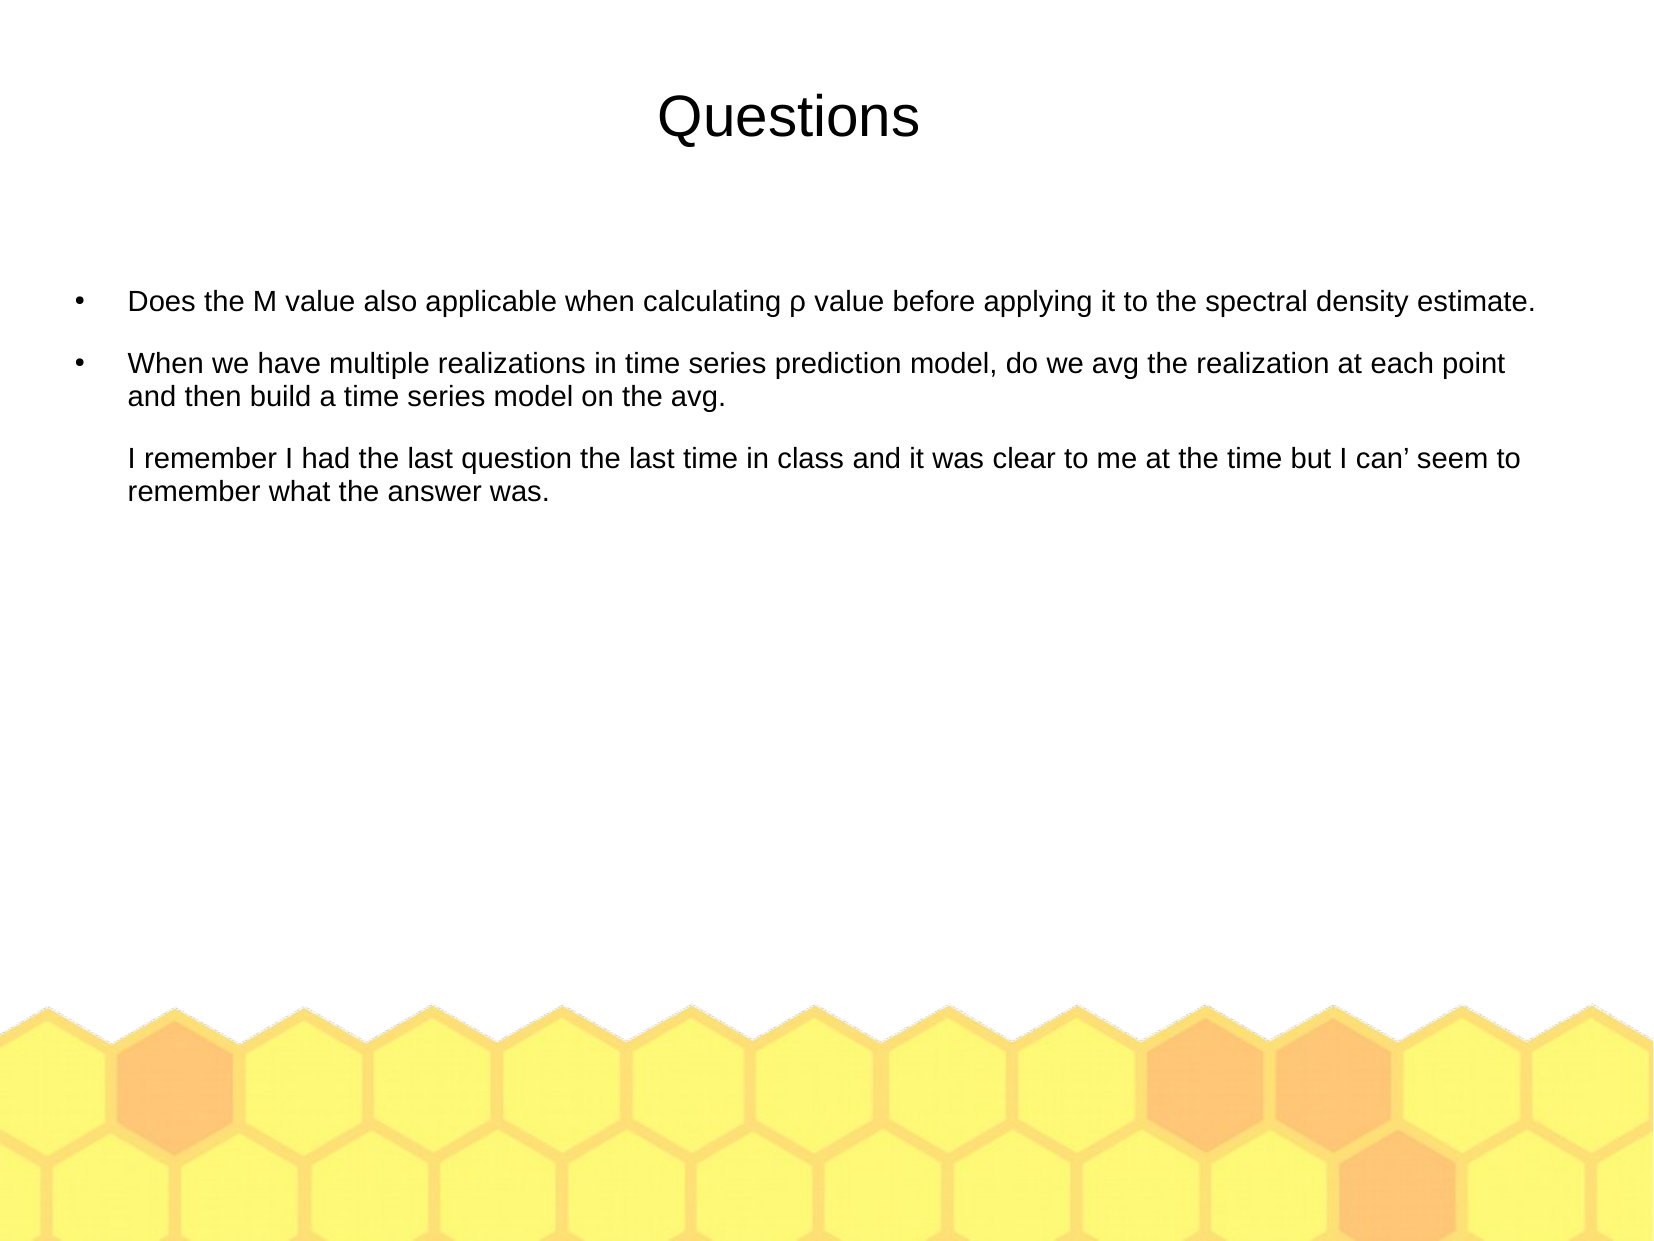

# Questions
Does the M value also applicable when calculating ρ value before applying it to the spectral density estimate.
When we have multiple realizations in time series prediction model, do we avg the realization at each point and then build a time series model on the avg.
I remember I had the last question the last time in class and it was clear to me at the time but I can’ seem to remember what the answer was.